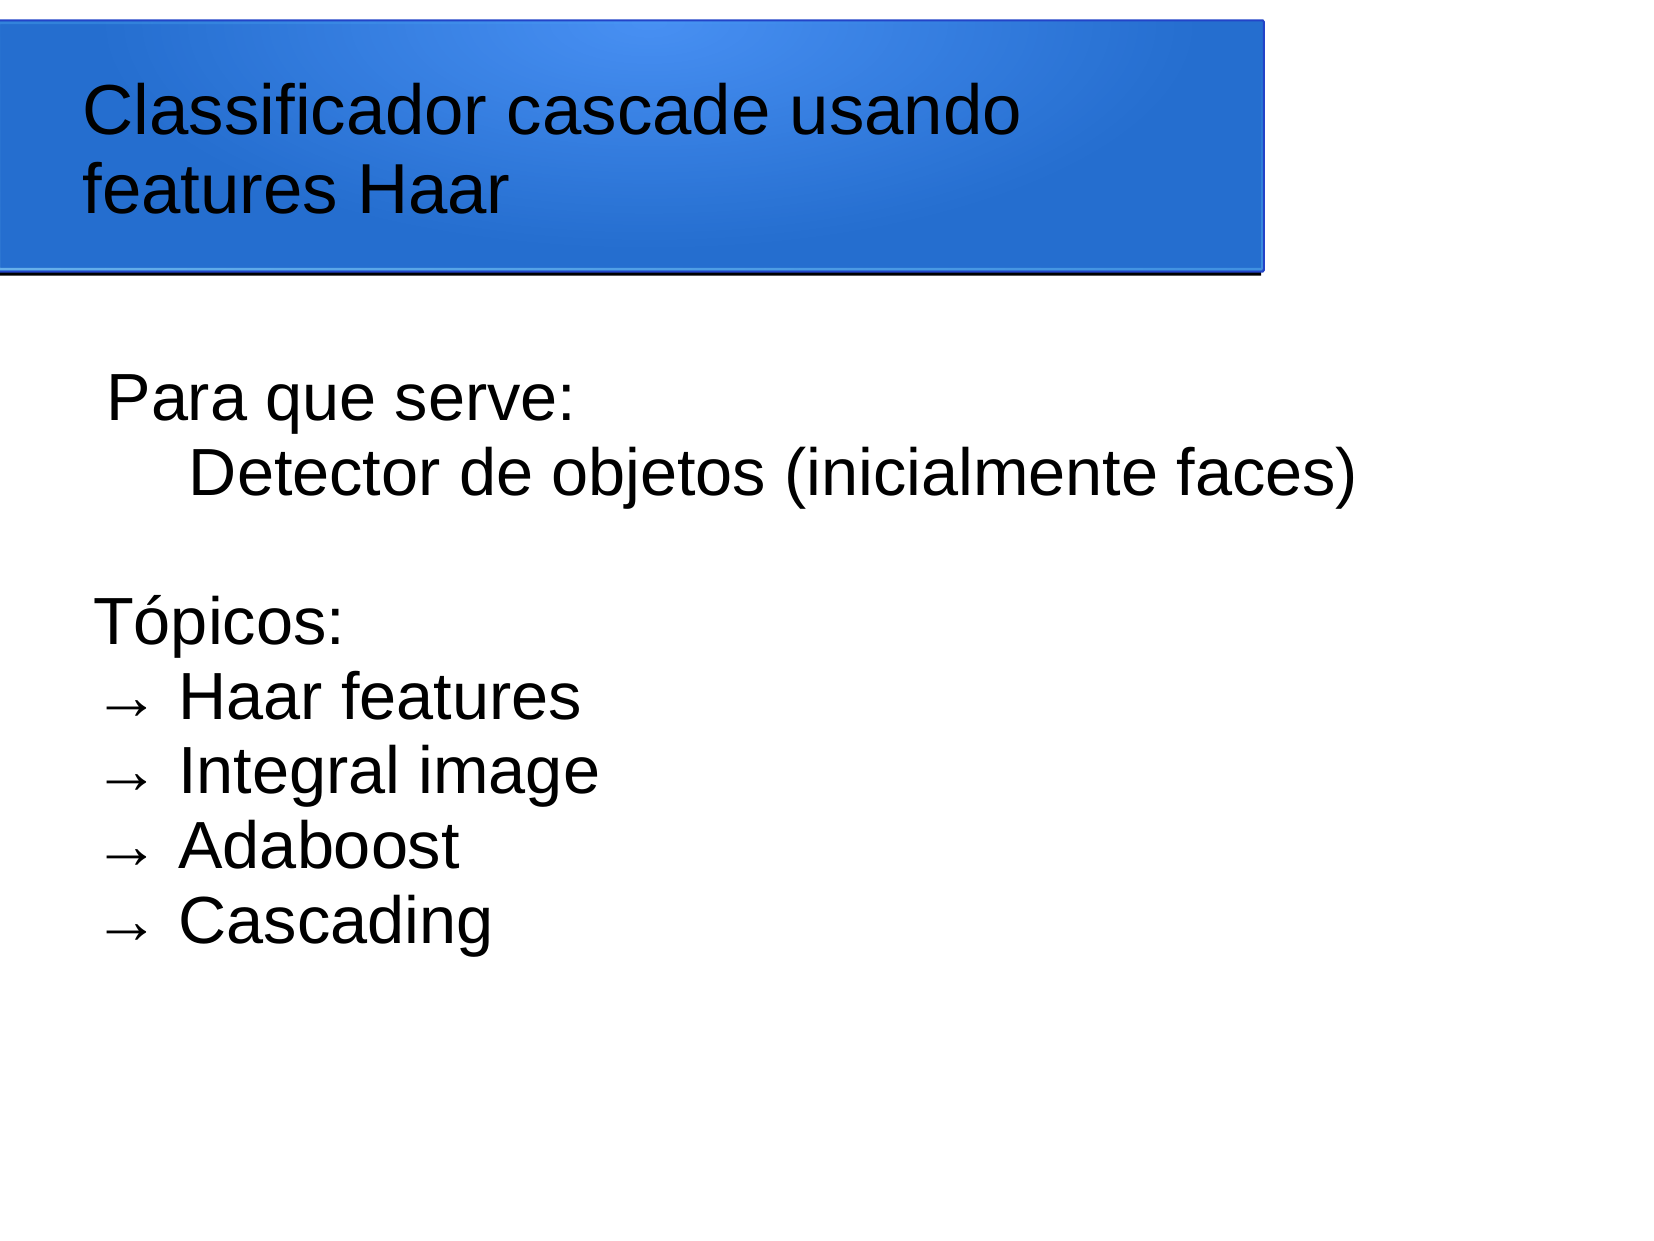

# Classificador cascade usando features Haar
Para que serve:
Detector de objetos (inicialmente faces)
Tópicos:
→ Haar features
→ Integral image
→ Adaboost
→ Cascading